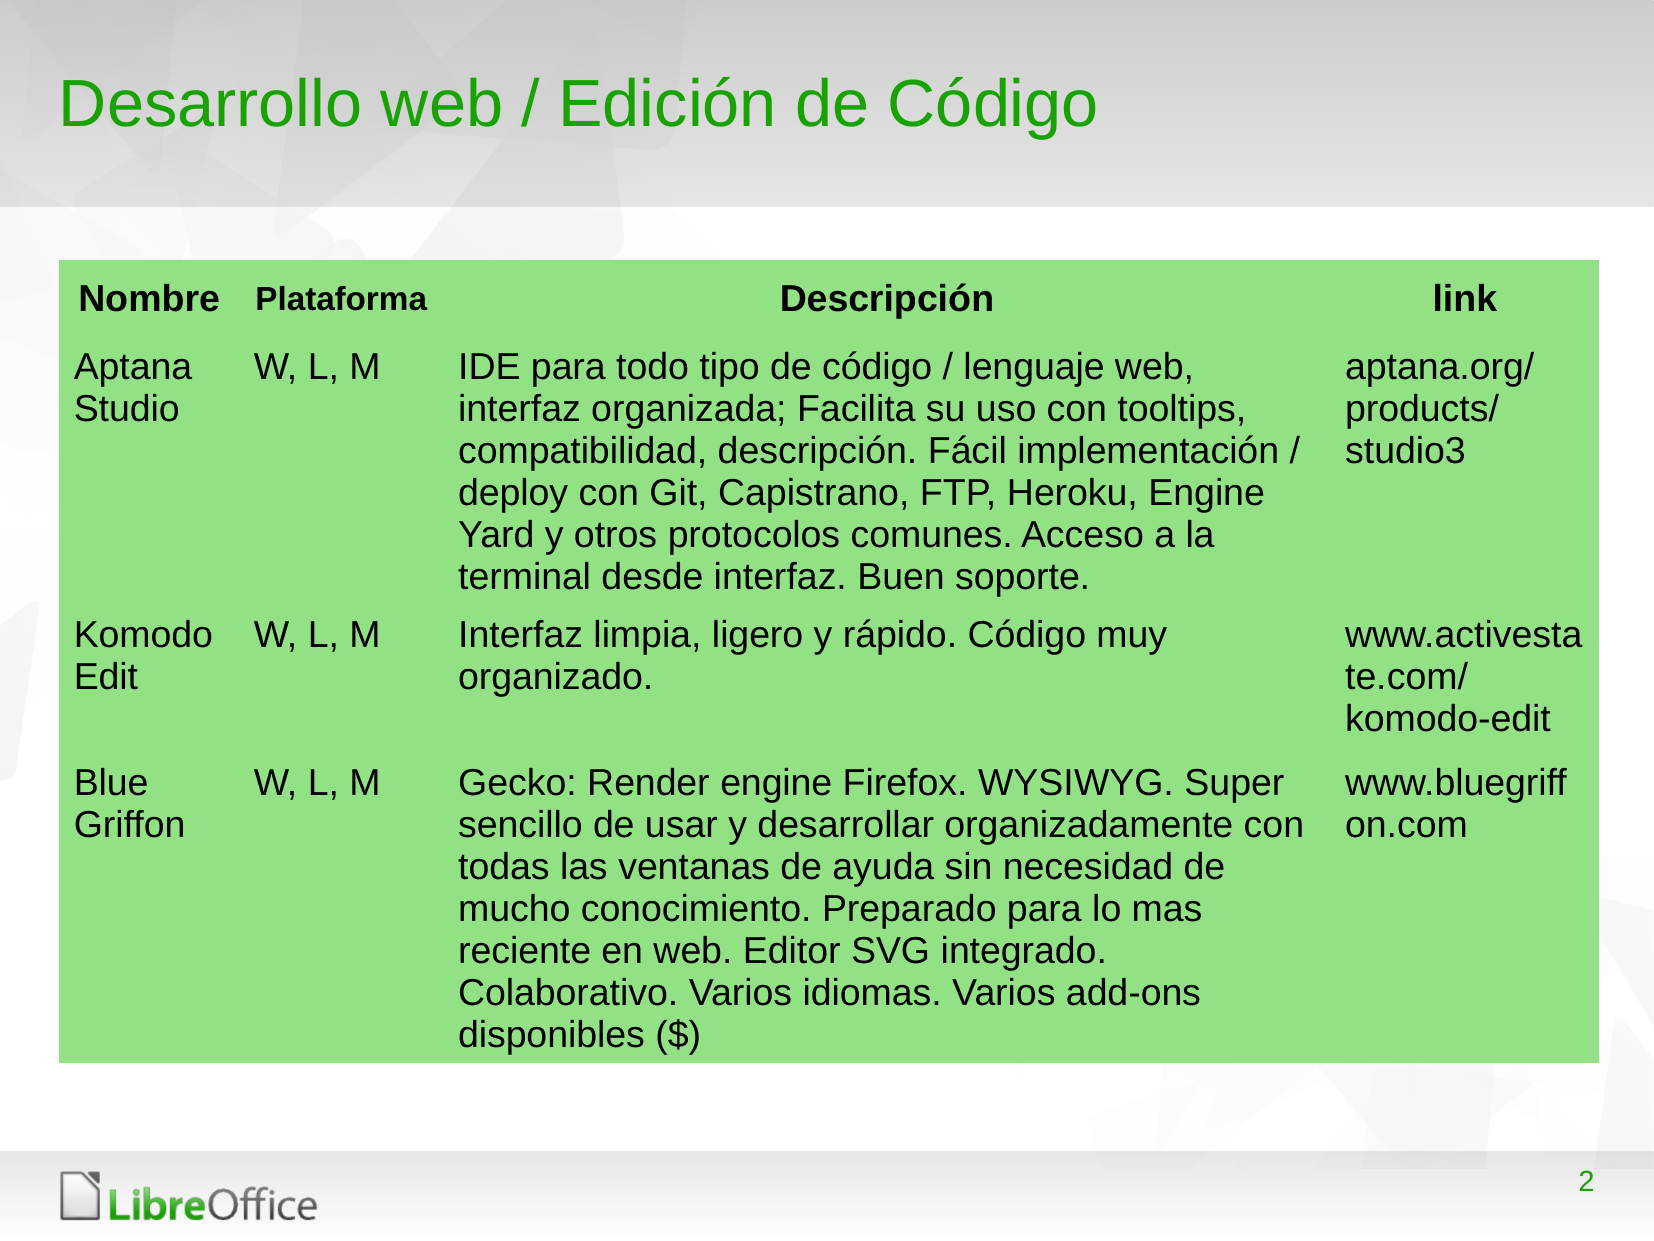

# Desarrollo web / Edición de Código
| Nombre | Plataforma | Descripción | link |
| --- | --- | --- | --- |
| Aptana Studio | W, L, M | IDE para todo tipo de código / lenguaje web, interfaz organizada; Facilita su uso con tooltips, compatibilidad, descripción. Fácil implementación / deploy con Git, Capistrano, FTP, Heroku, Engine Yard y otros protocolos comunes. Acceso a la terminal desde interfaz. Buen soporte. | aptana.org/products/studio3 |
| Komodo Edit | W, L, M | Interfaz limpia, ligero y rápido. Código muy organizado. | www.activestate.com/komodo-edit |
| Blue Griffon | W, L, M | Gecko: Render engine Firefox. WYSIWYG. Super sencillo de usar y desarrollar organizadamente con todas las ventanas de ayuda sin necesidad de mucho conocimiento. Preparado para lo mas reciente en web. Editor SVG integrado. Colaborativo. Varios idiomas. Varios add-ons disponibles ($) | www.bluegriffon.com |
2